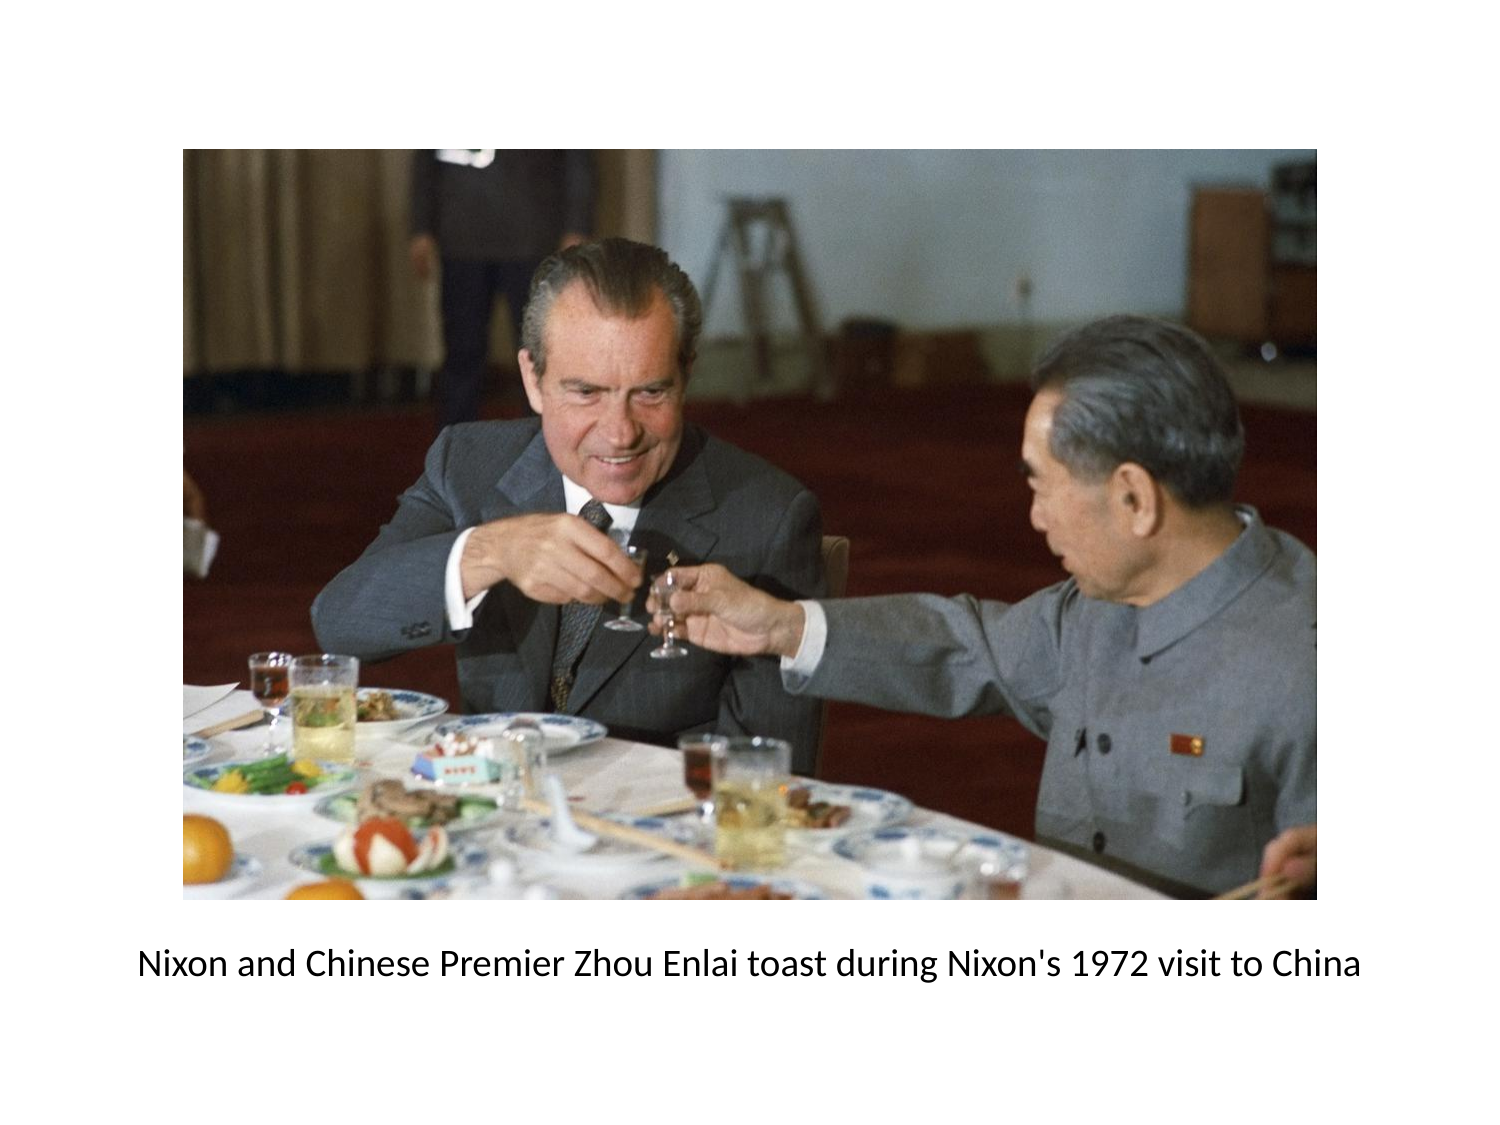

Nixon and Chinese Premier Zhou Enlai toast during Nixon's 1972 visit to China